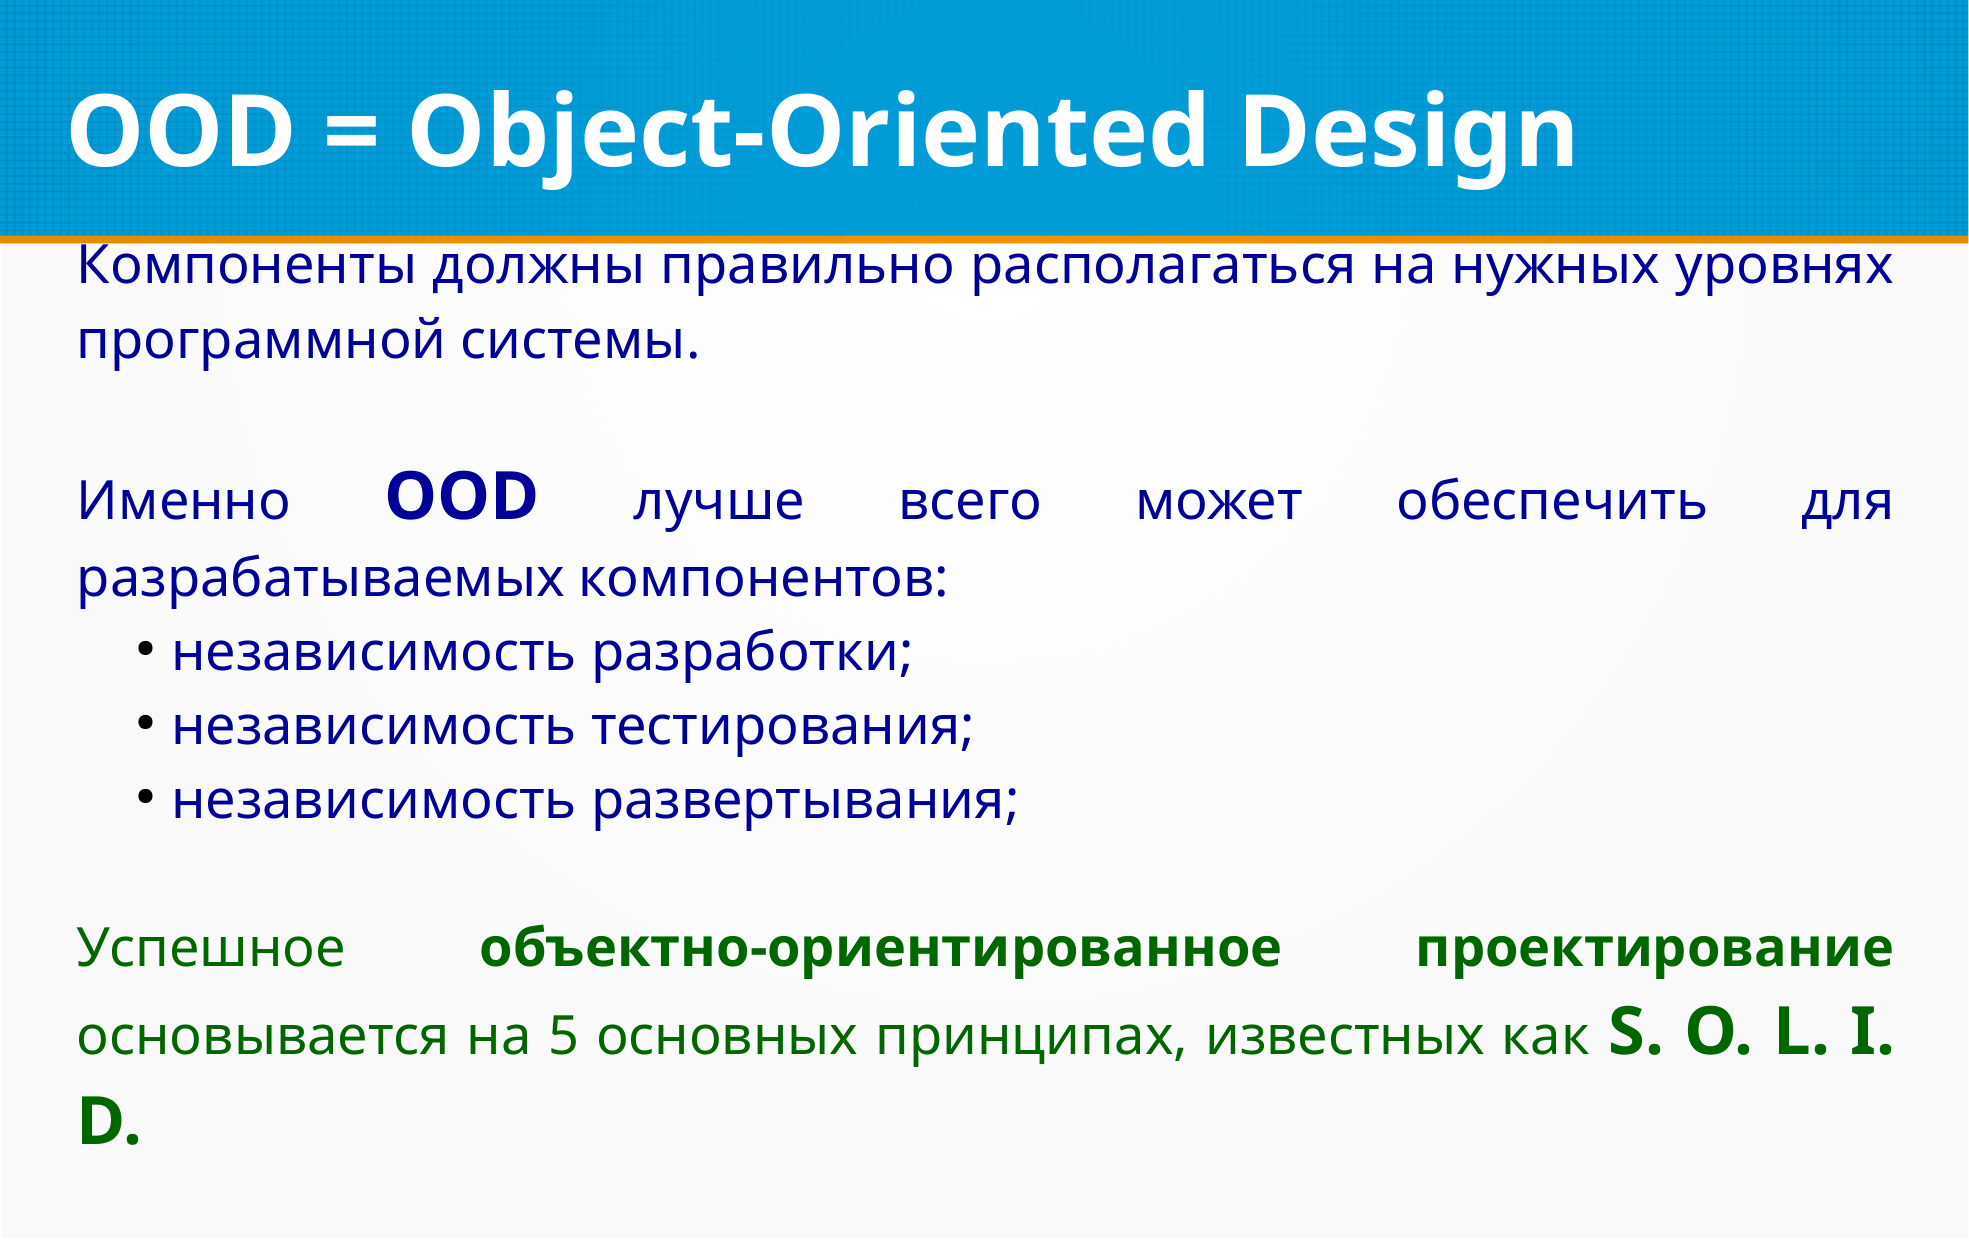

OOD = Object-Oriented Design
Компоненты должны правильно располагаться на нужных уровнях программной системы.
Именно OOD лучше всего может обеспечить для разрабатываемых компонентов:
независимость разработки;
независимость тестирования;
независимость развертывания;
Успешное объектно-ориентированное проектирование основывается на 5 основных принципах, известных как S. O. L. I. D.